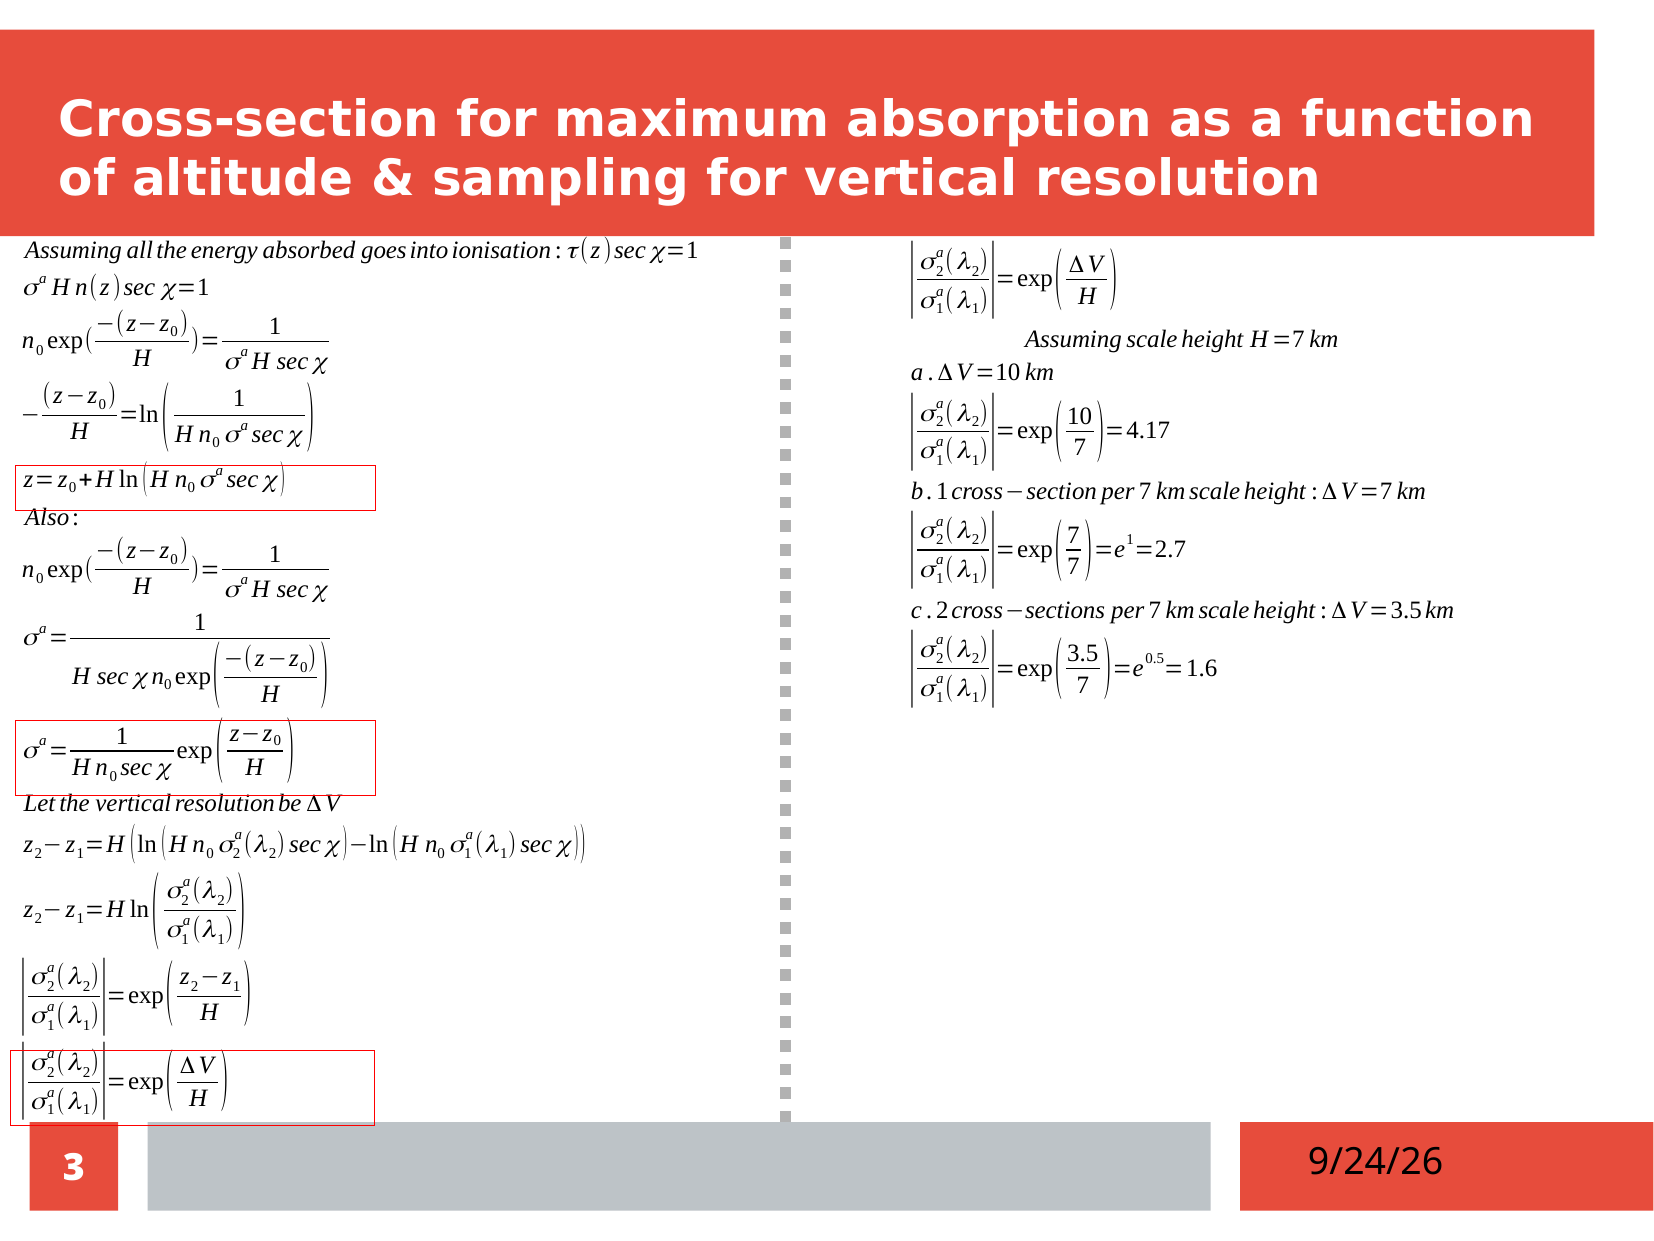

# Cross-section for maximum absorption as a function of altitude & sampling for vertical resolution
3